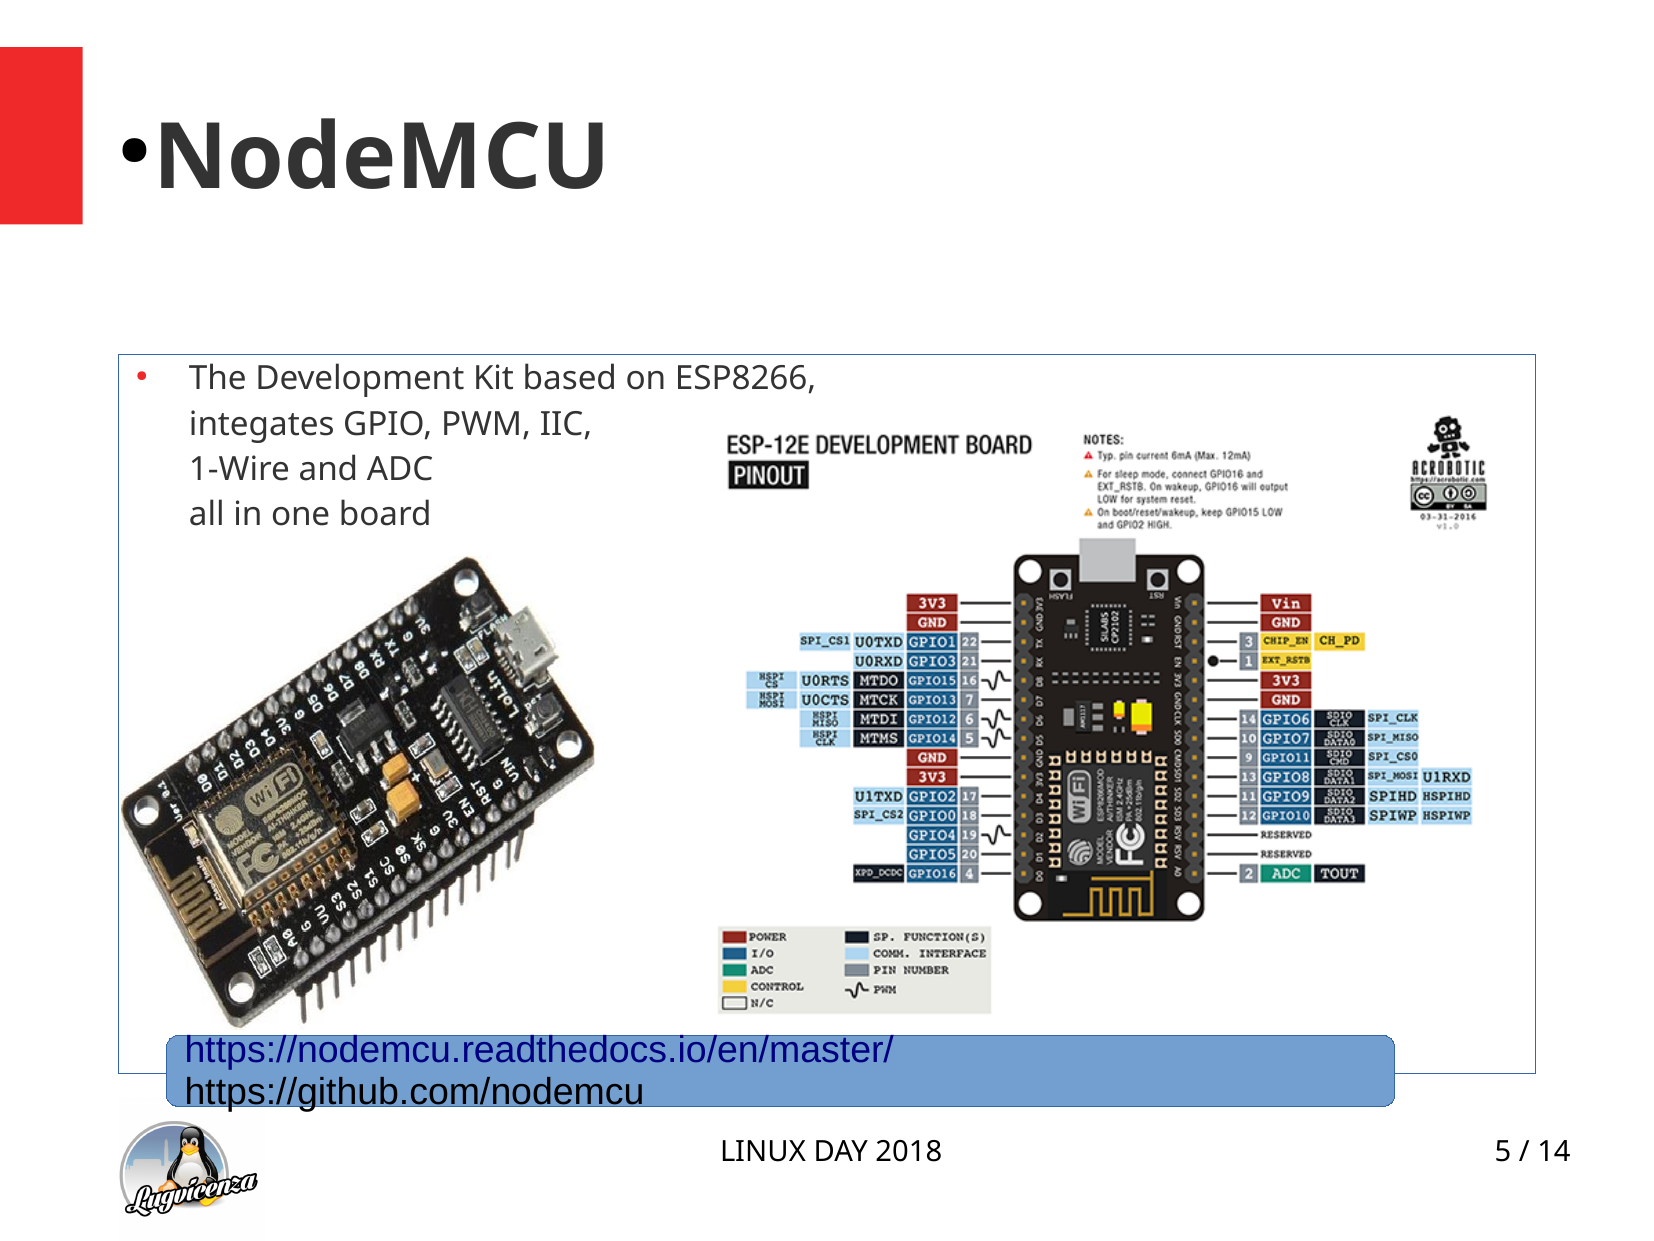

# NodeMCU
The Development Kit based on ESP8266,
integates GPIO, PWM, IIC,
1-Wire and ADC
all in one board
https://nodemcu.readthedocs.io/en/master/
https://github.com/nodemcu
5